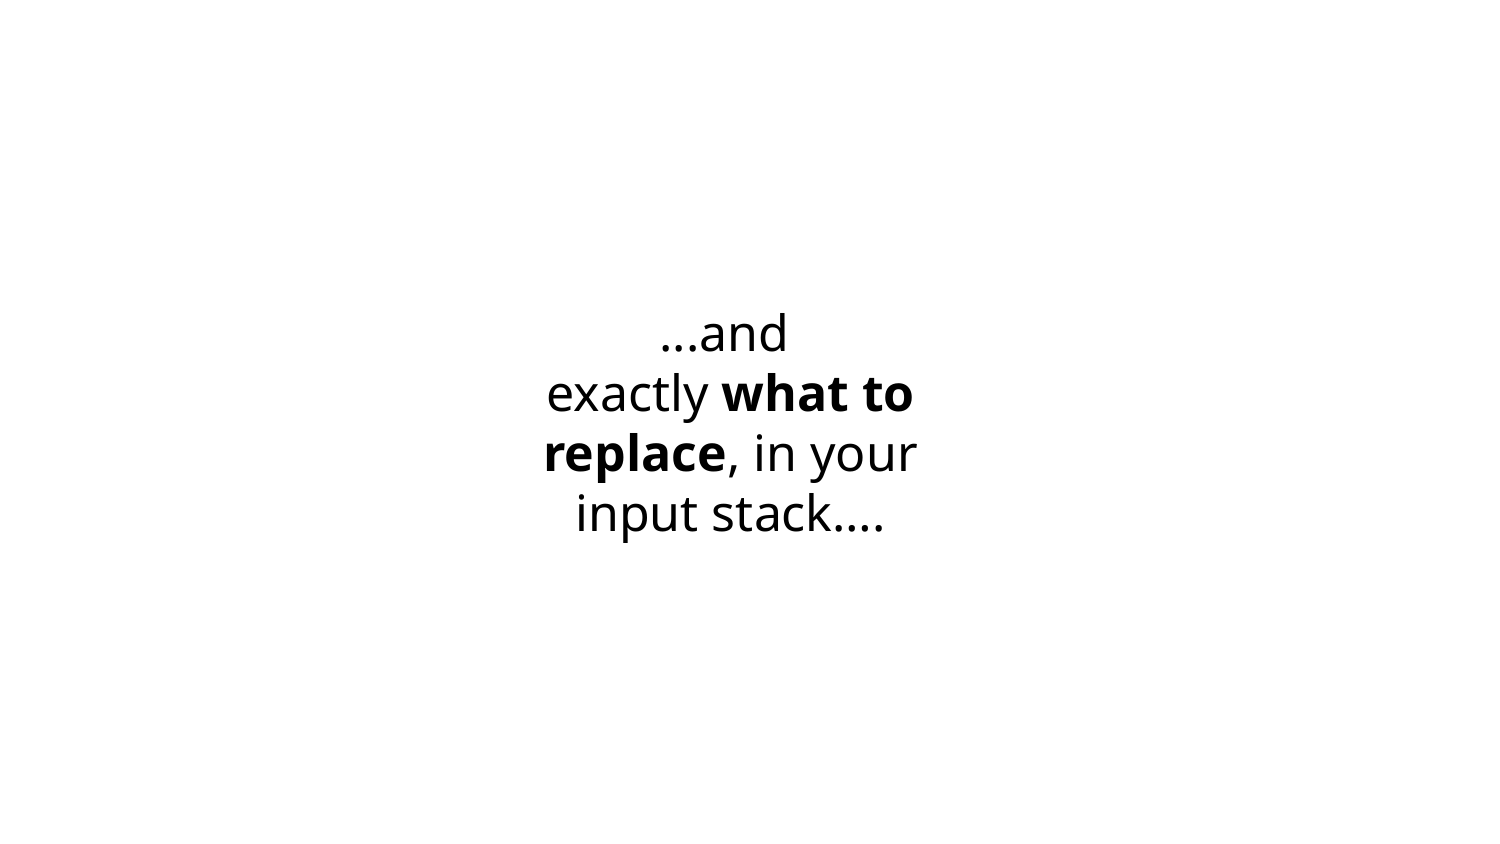

...and
exactly what to replace, in your input stack….